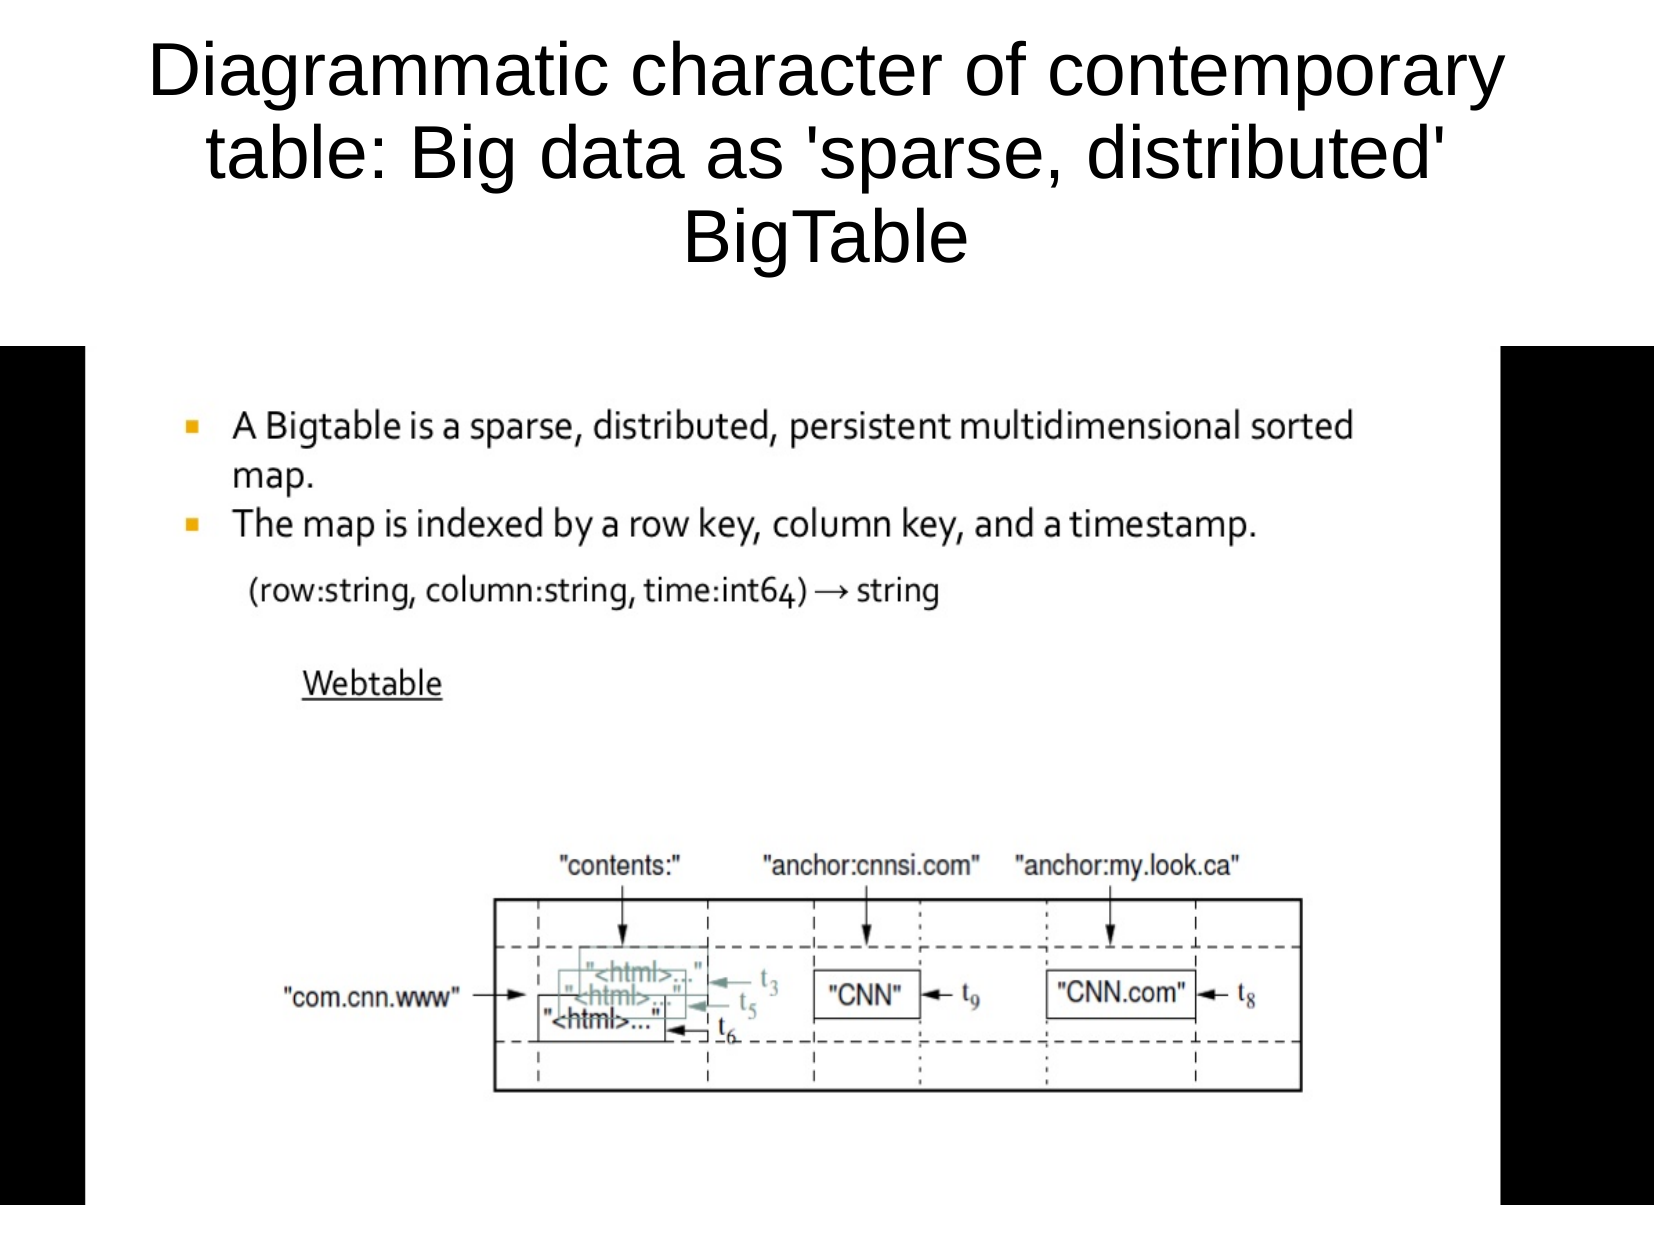

# Diagrammatic character of contemporary table: Big data as 'sparse, distributed' BigTable